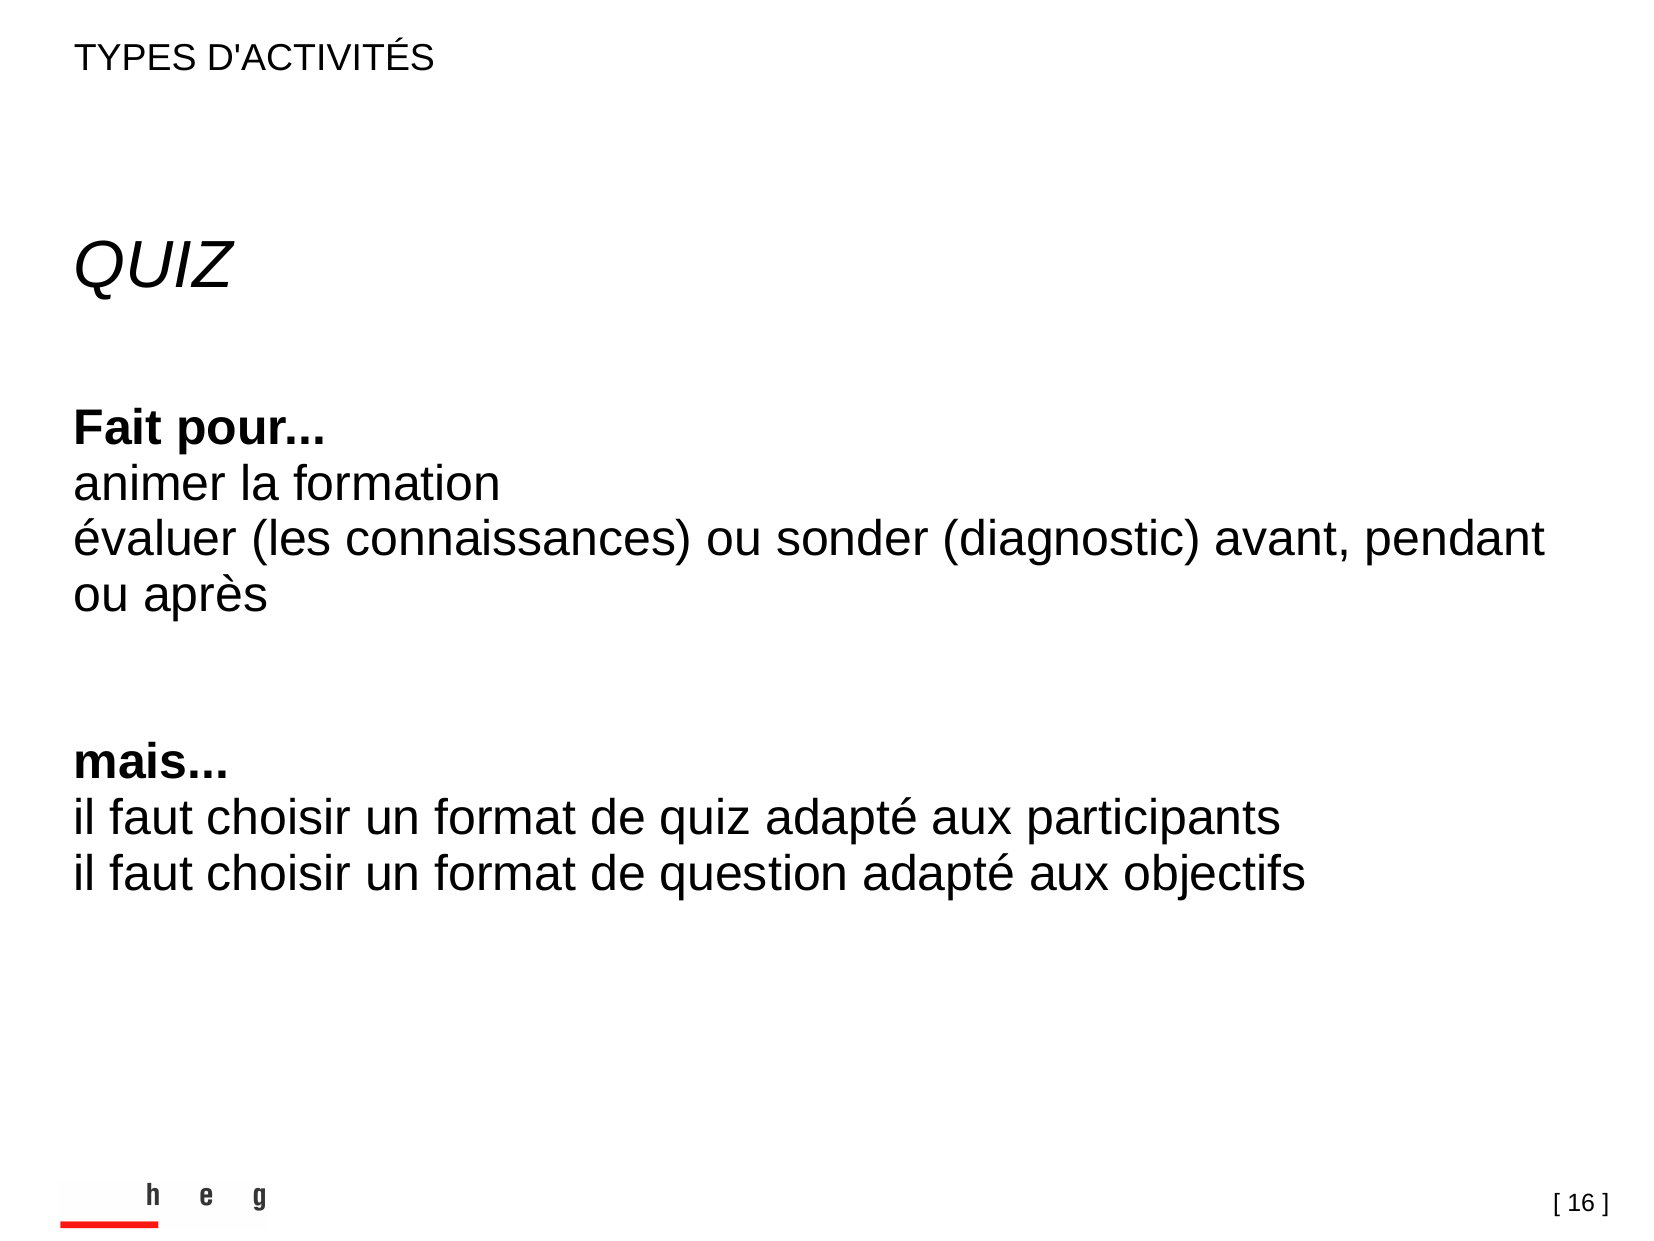

TYPES D'ACTIVITÉS
QUIZ
Fait pour...
animer la formation
évaluer (les connaissances) ou sonder (diagnostic) avant, pendant ou après
mais...
il faut choisir un format de quiz adapté aux participants
il faut choisir un format de question adapté aux objectifs